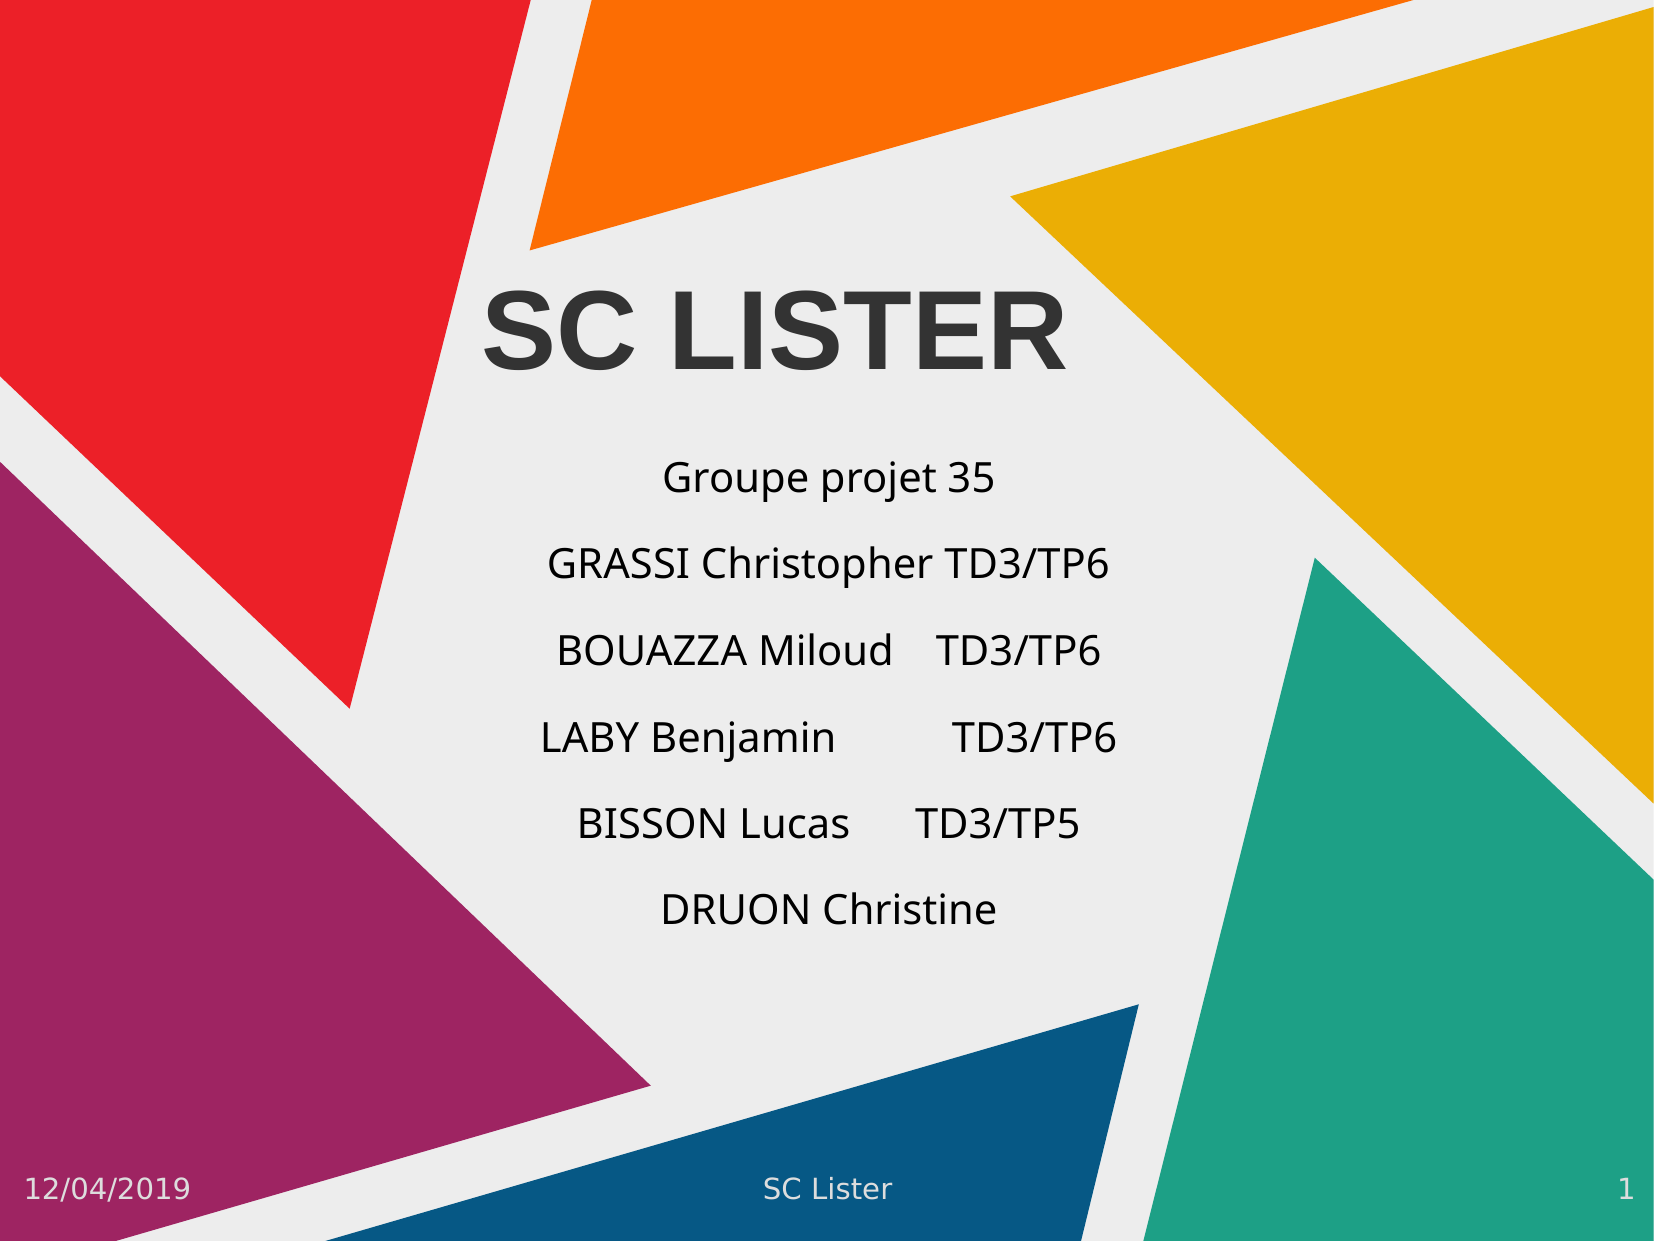

# SC LISTER
Groupe projet 35
GRASSI Christopher TD3/TP6
BOUAZZA Miloud 	 TD3/TP6
LABY Benjamin 	 TD3/TP6
BISSON Lucas 	 TD3/TP5
DRUON Christine
12/04/2019
SC Lister
1